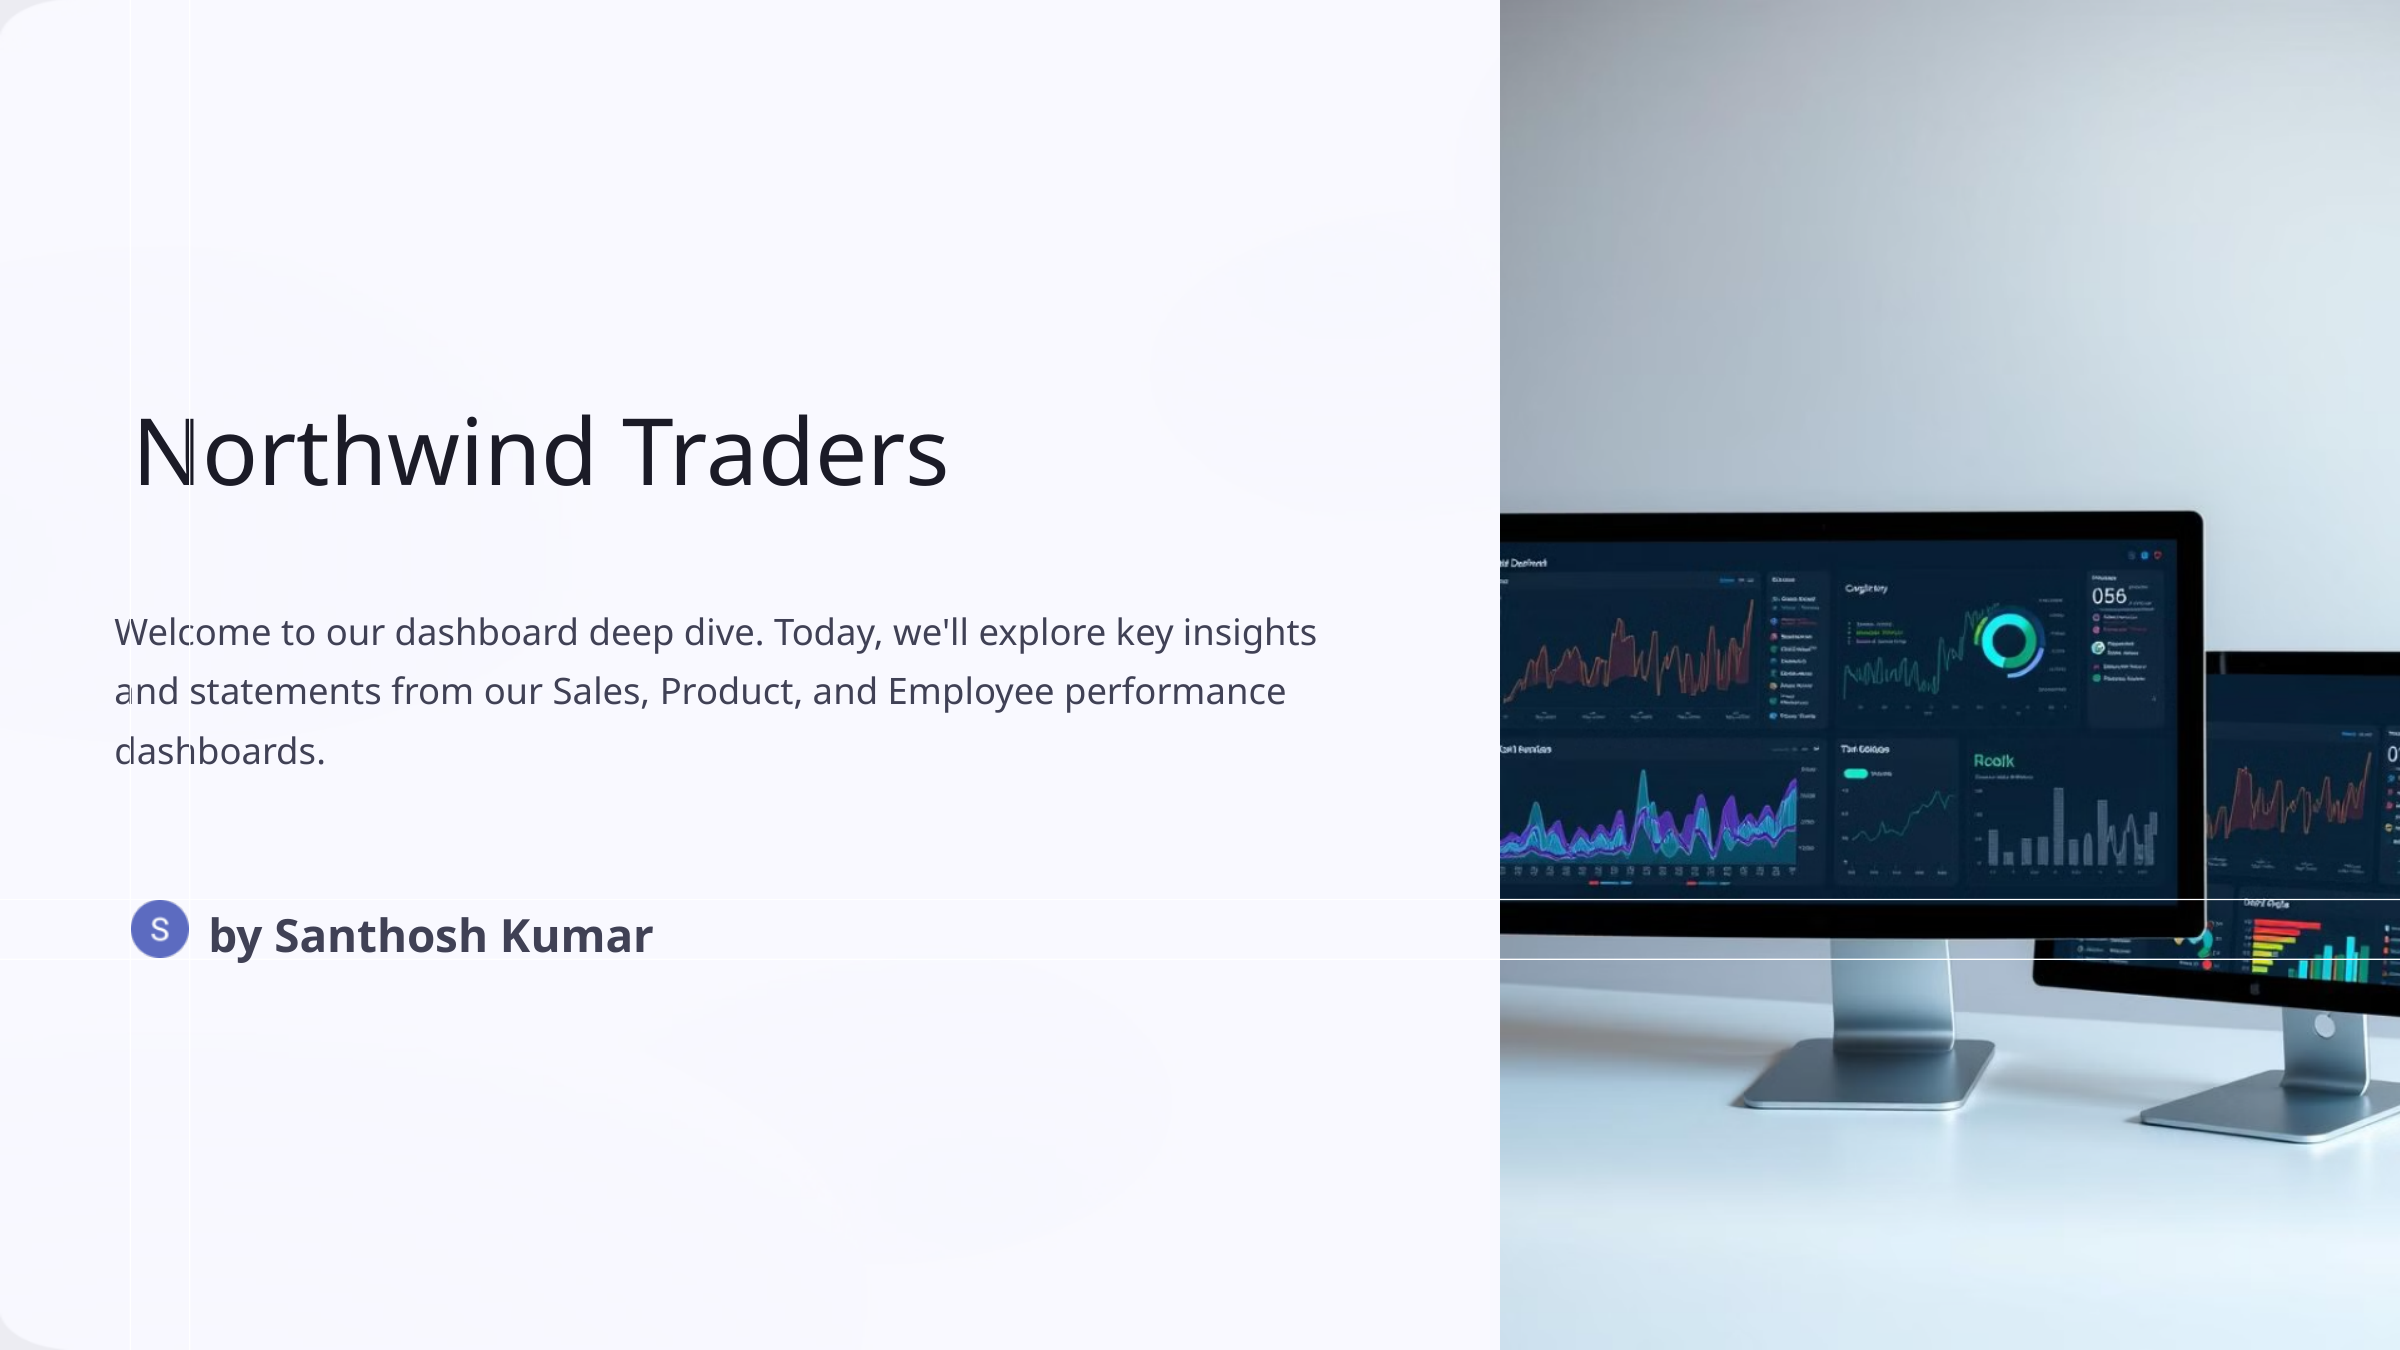

Northwind Traders
Welcome to our dashboard deep dive. Today, we'll explore key insights and statements from our Sales, Product, and Employee performance dashboards.
by Santhosh Kumar